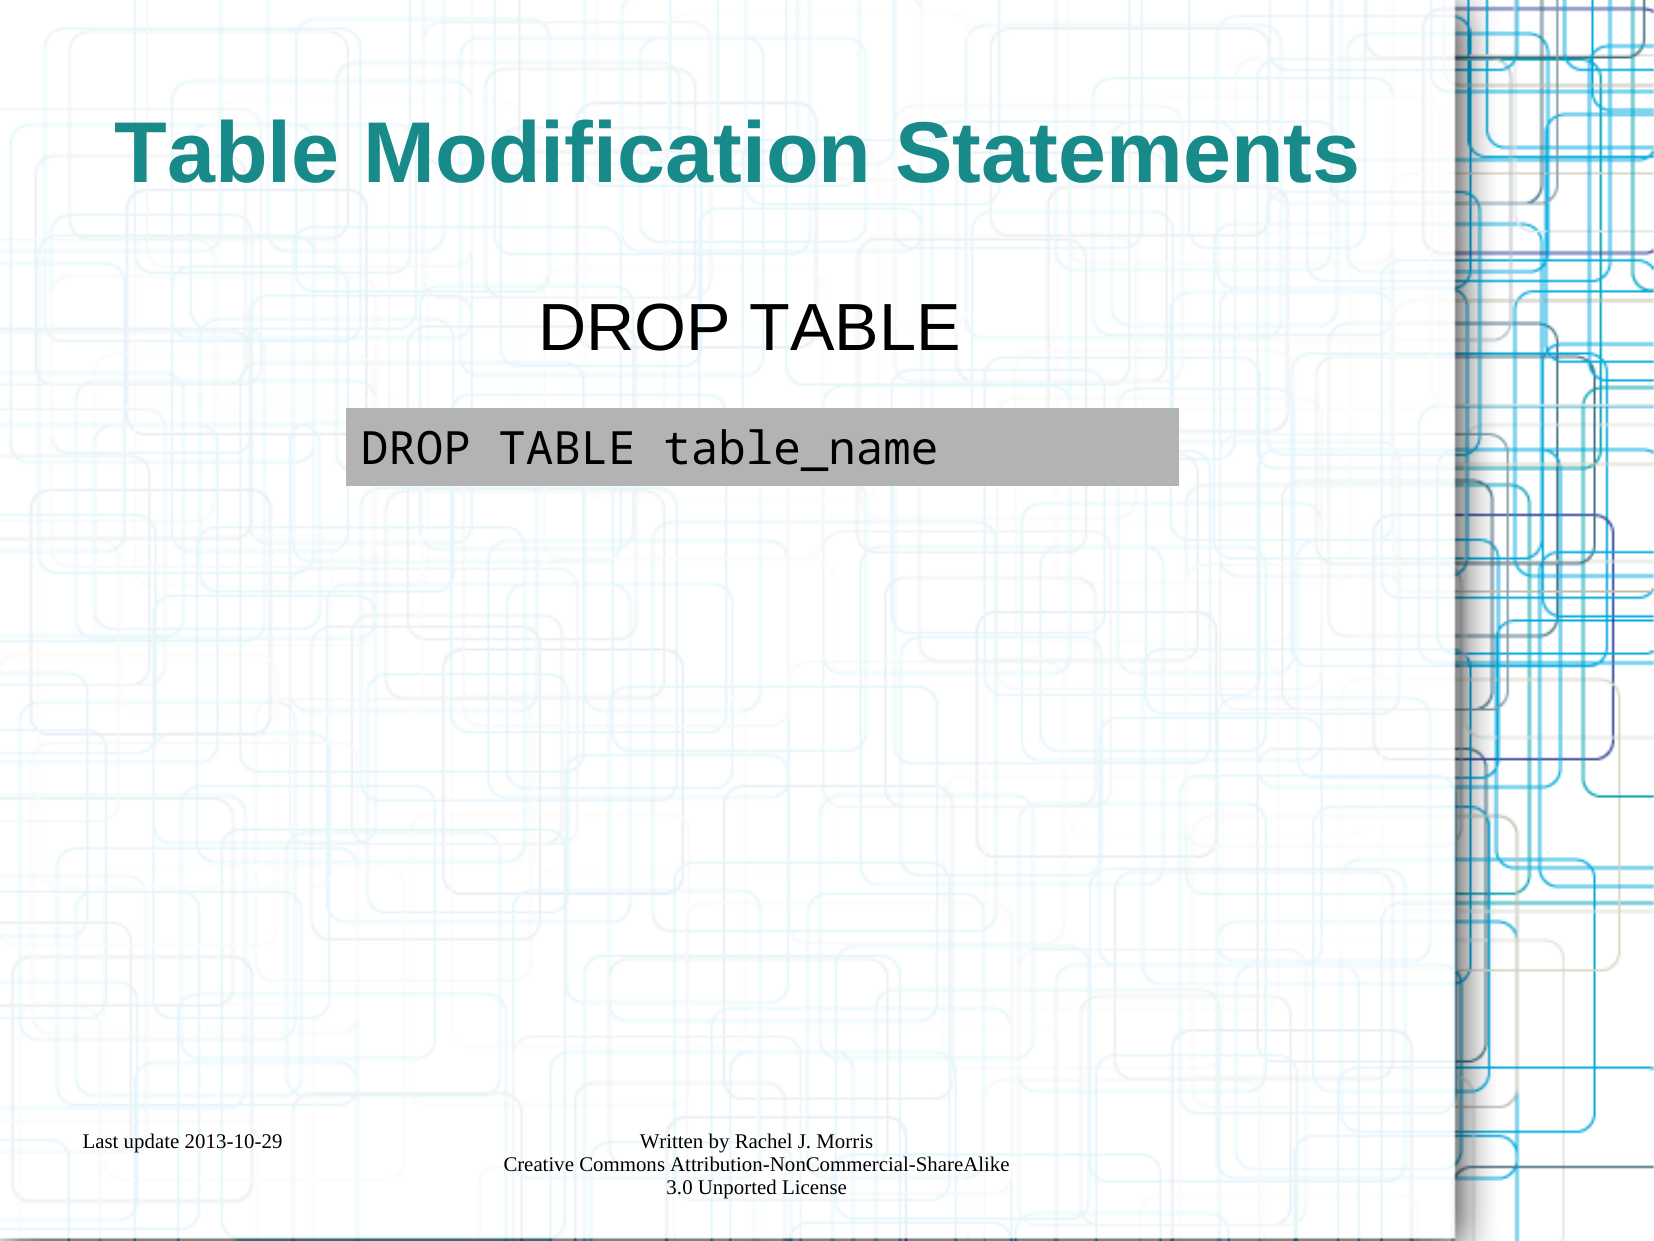

# Table Modification Statements
DROP TABLE
| DROP TABLE table\_name |
| --- |